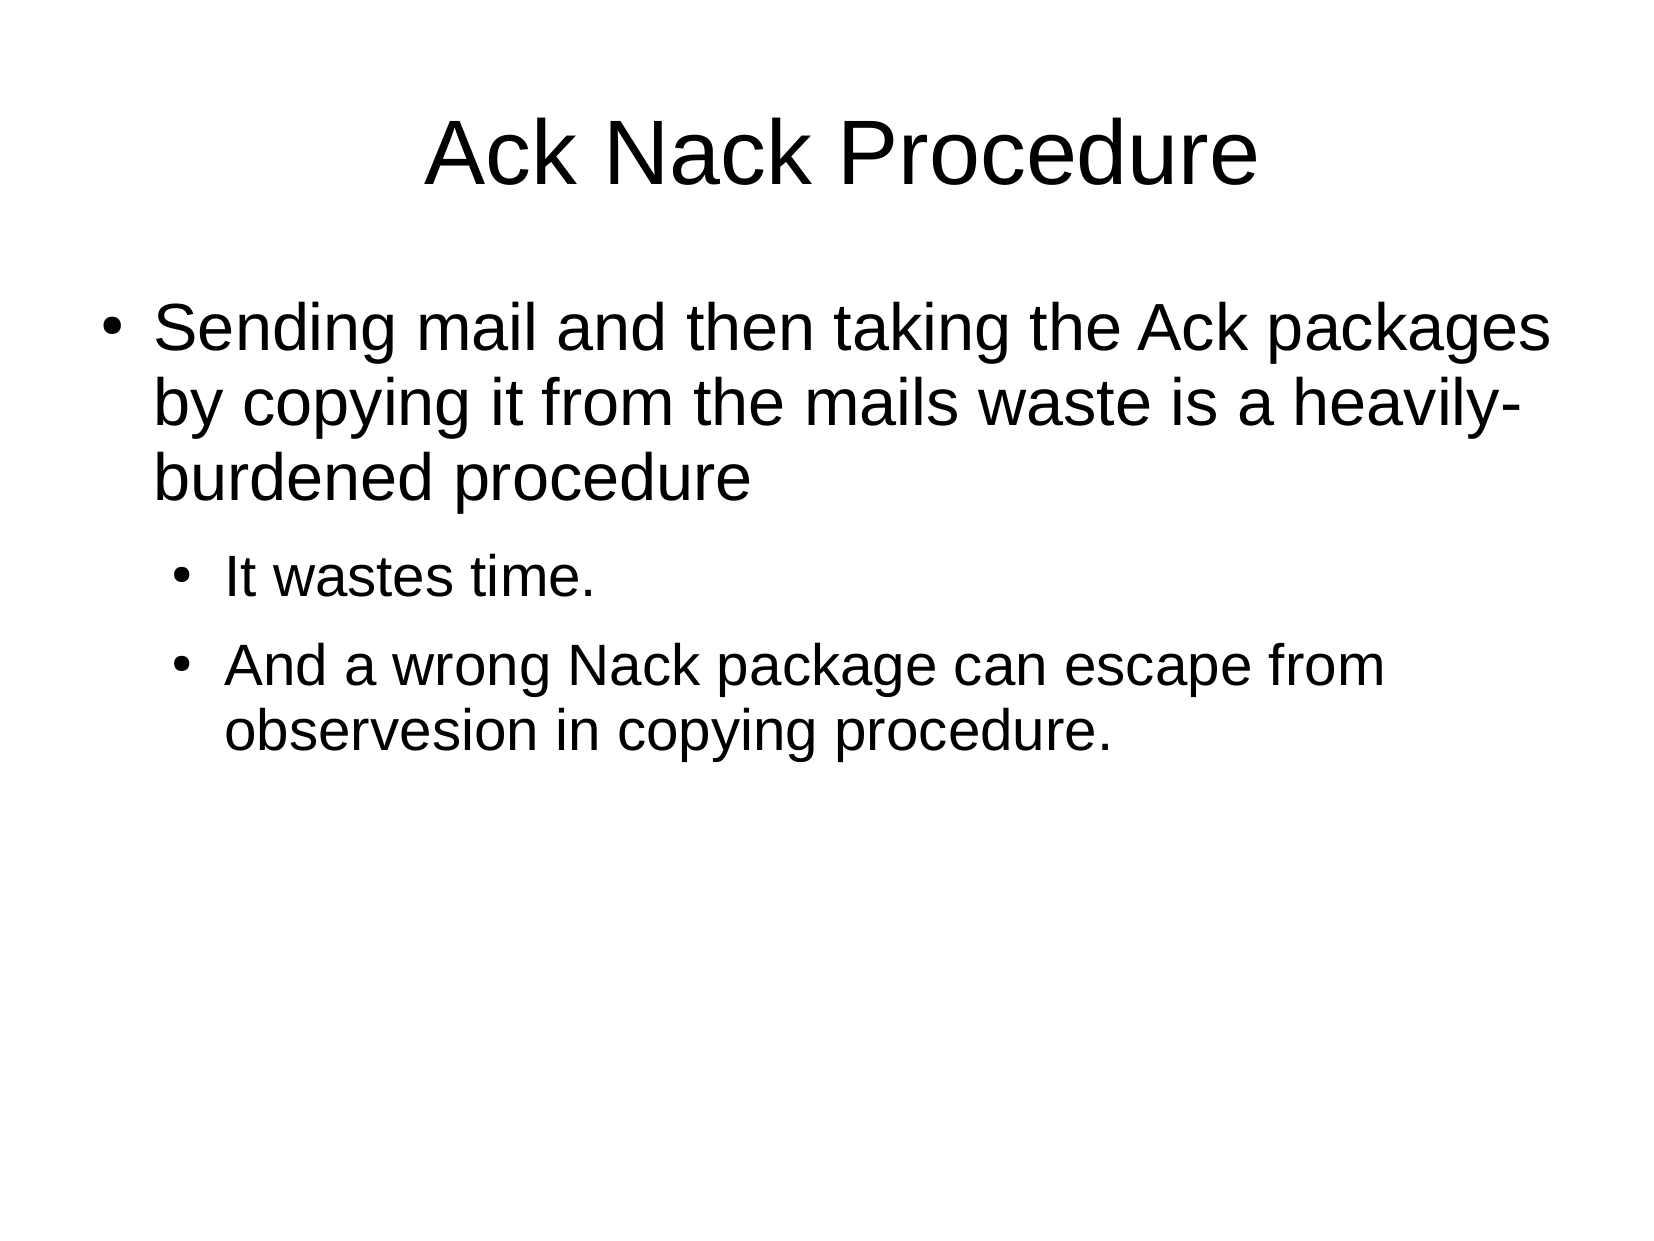

# Ack Nack Procedure
Sending mail and then taking the Ack packages by copying it from the mails waste is a heavily-burdened procedure
It wastes time.
And a wrong Nack package can escape from observesion in copying procedure.